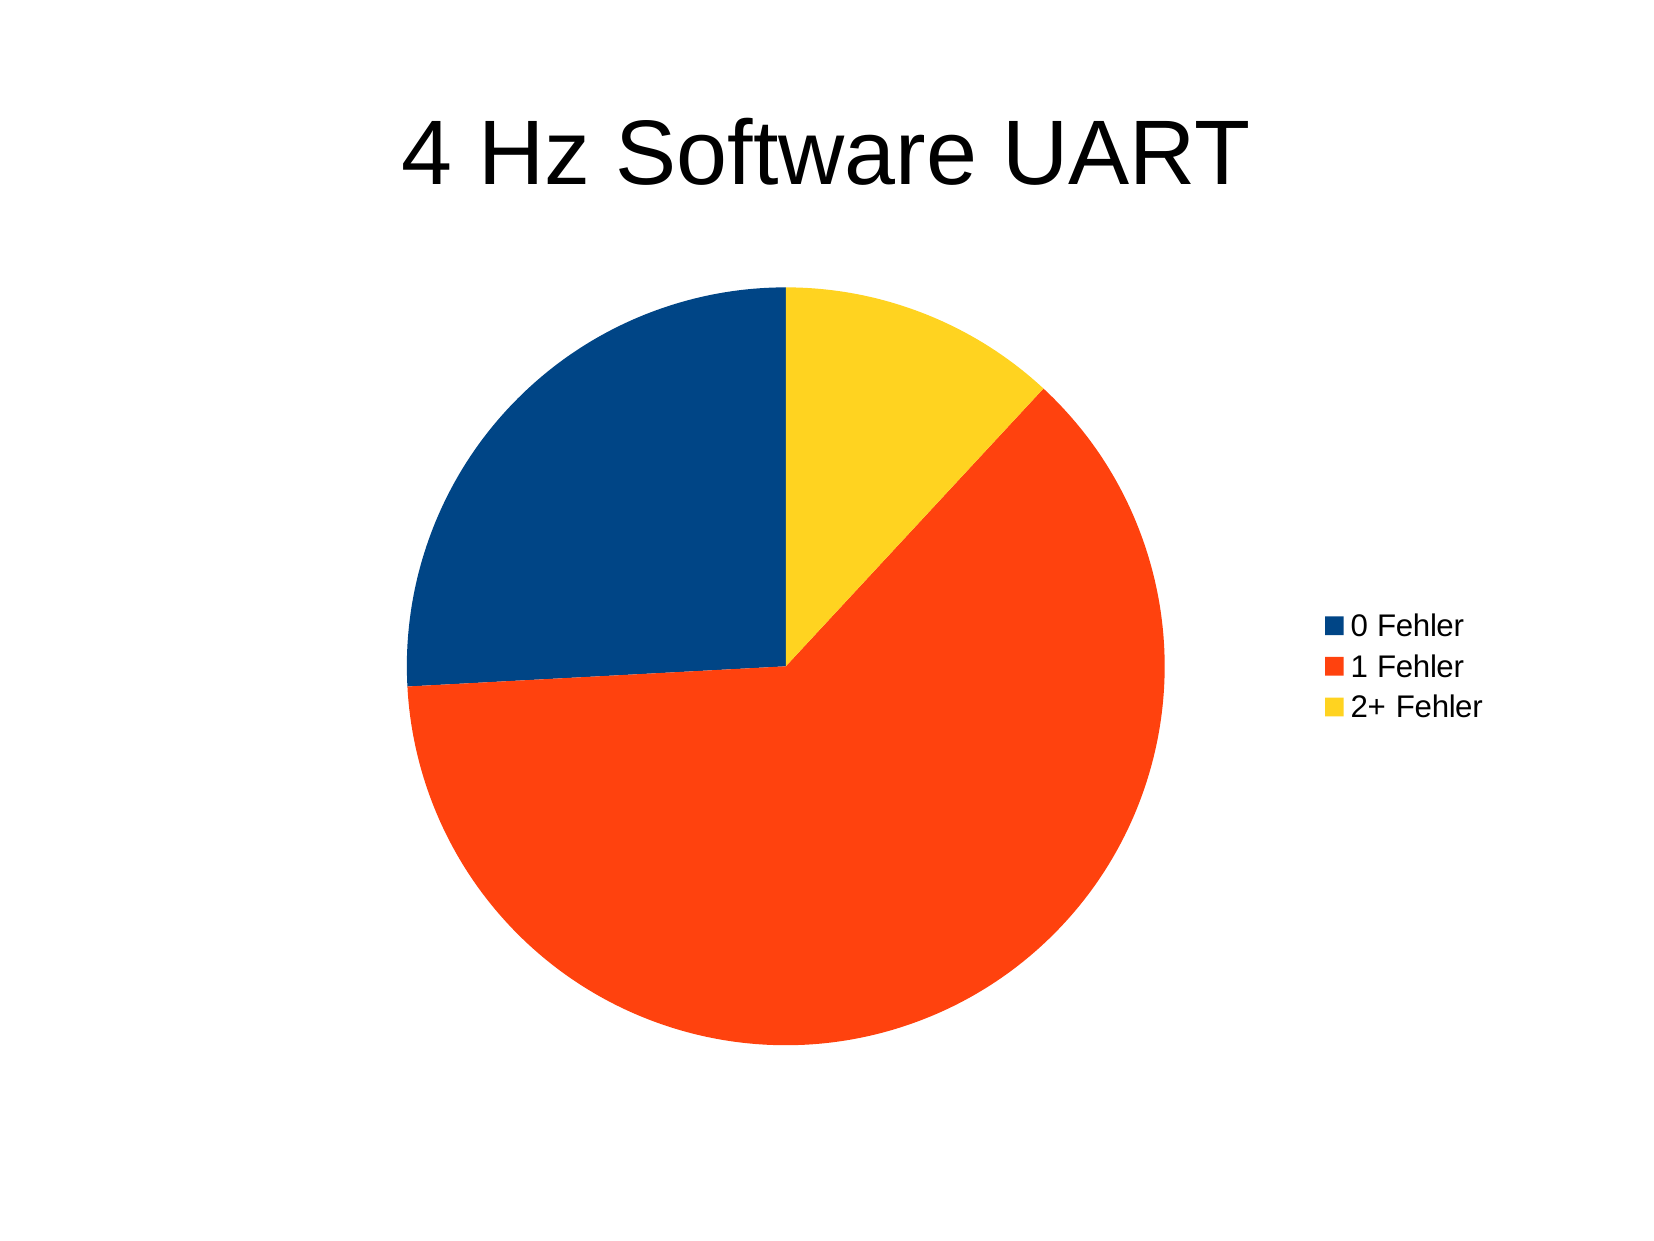

# 4 Hz Software UART
### Chart
| Category | Column B |
|---|---|
| 0 Fehler | 76.0 |
| 1 Fehler | 183.0 |
| 2+ Fehler | 35.0 |